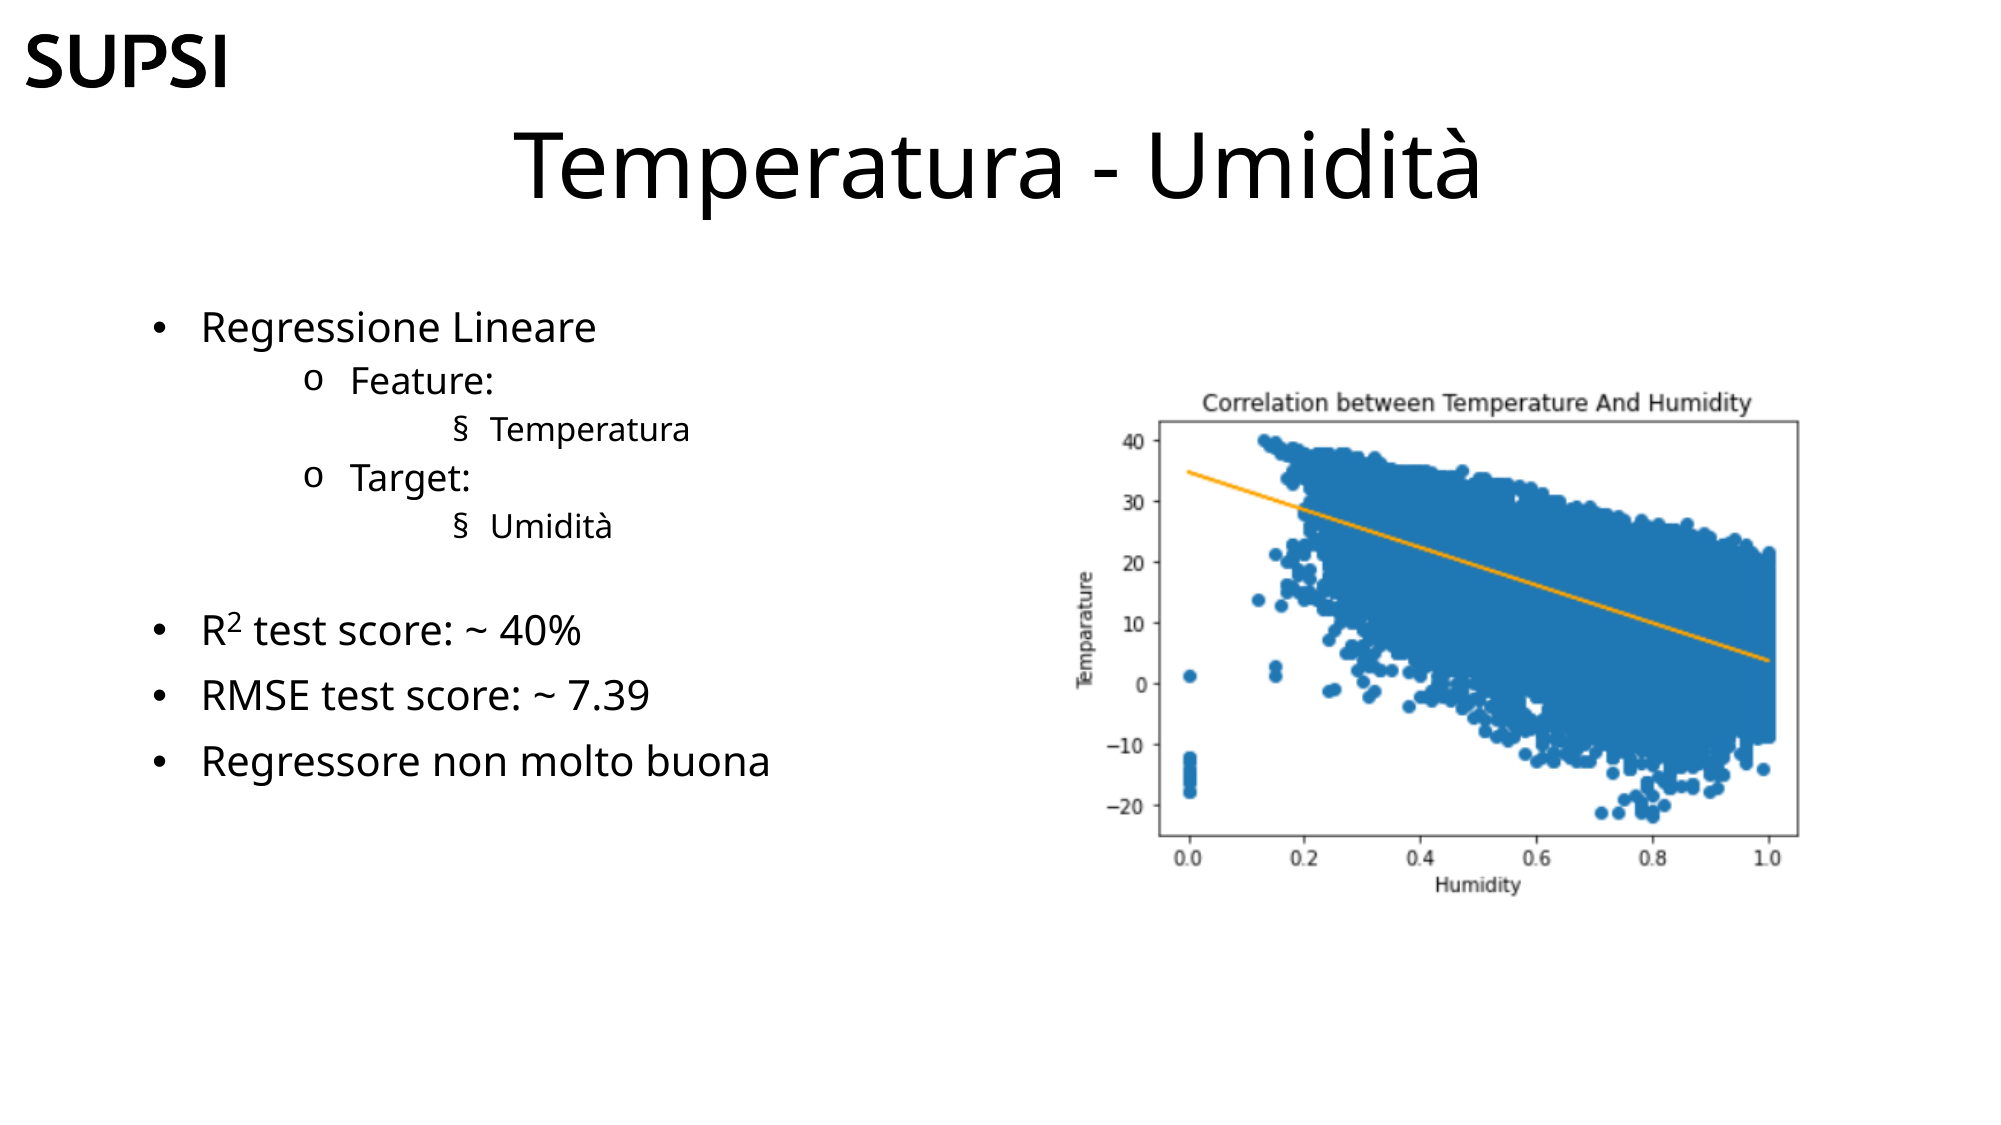

# Temperatura - Umidità
 Regressione Lineare
 Feature:
Temperatura
 Target:
Umidità
 R2 test score: ~ 40%
 RMSE test score: ~ 7.39
 Regressore non molto buona